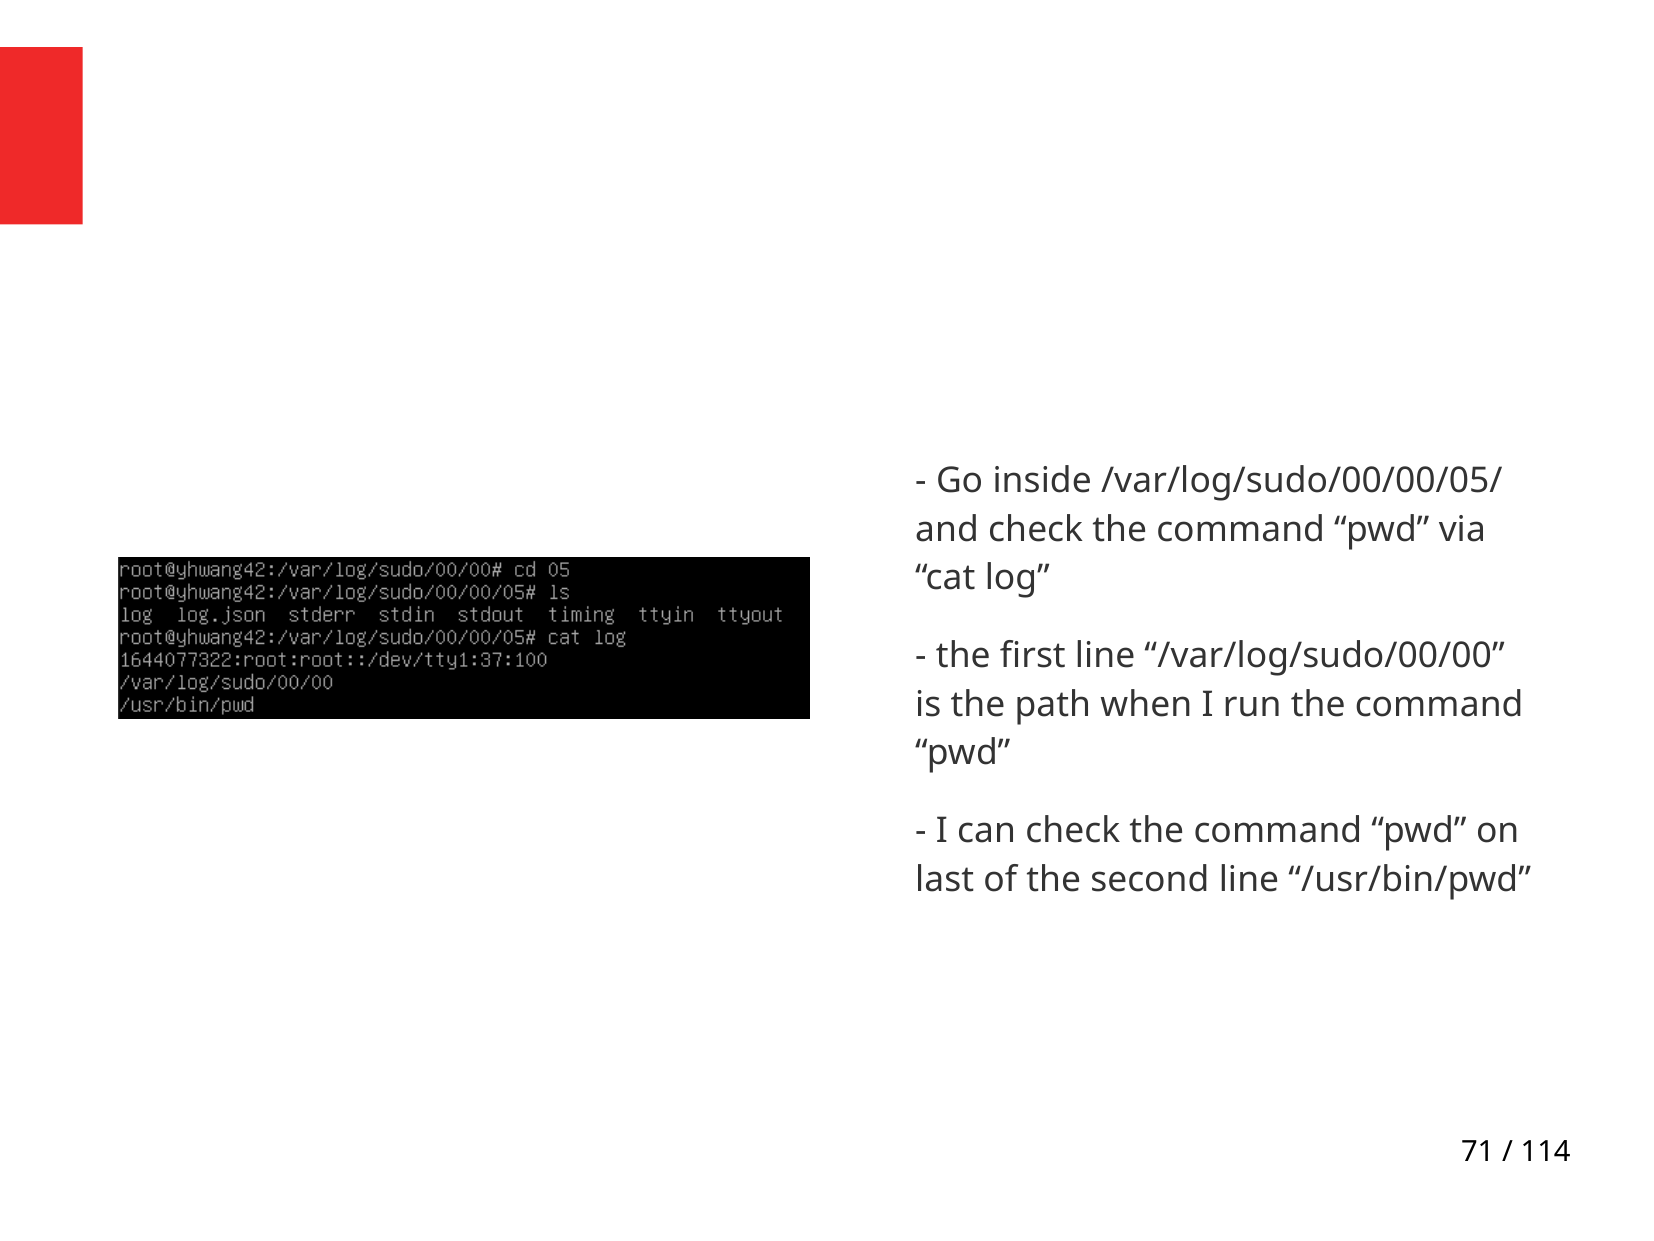

# - Go inside /var/log/sudo/00/00/05/ and check the command “pwd” via “cat log”
- the first line “/var/log/sudo/00/00” is the path when I run the command “pwd”
- I can check the command “pwd” on last of the second line “/usr/bin/pwd”
71